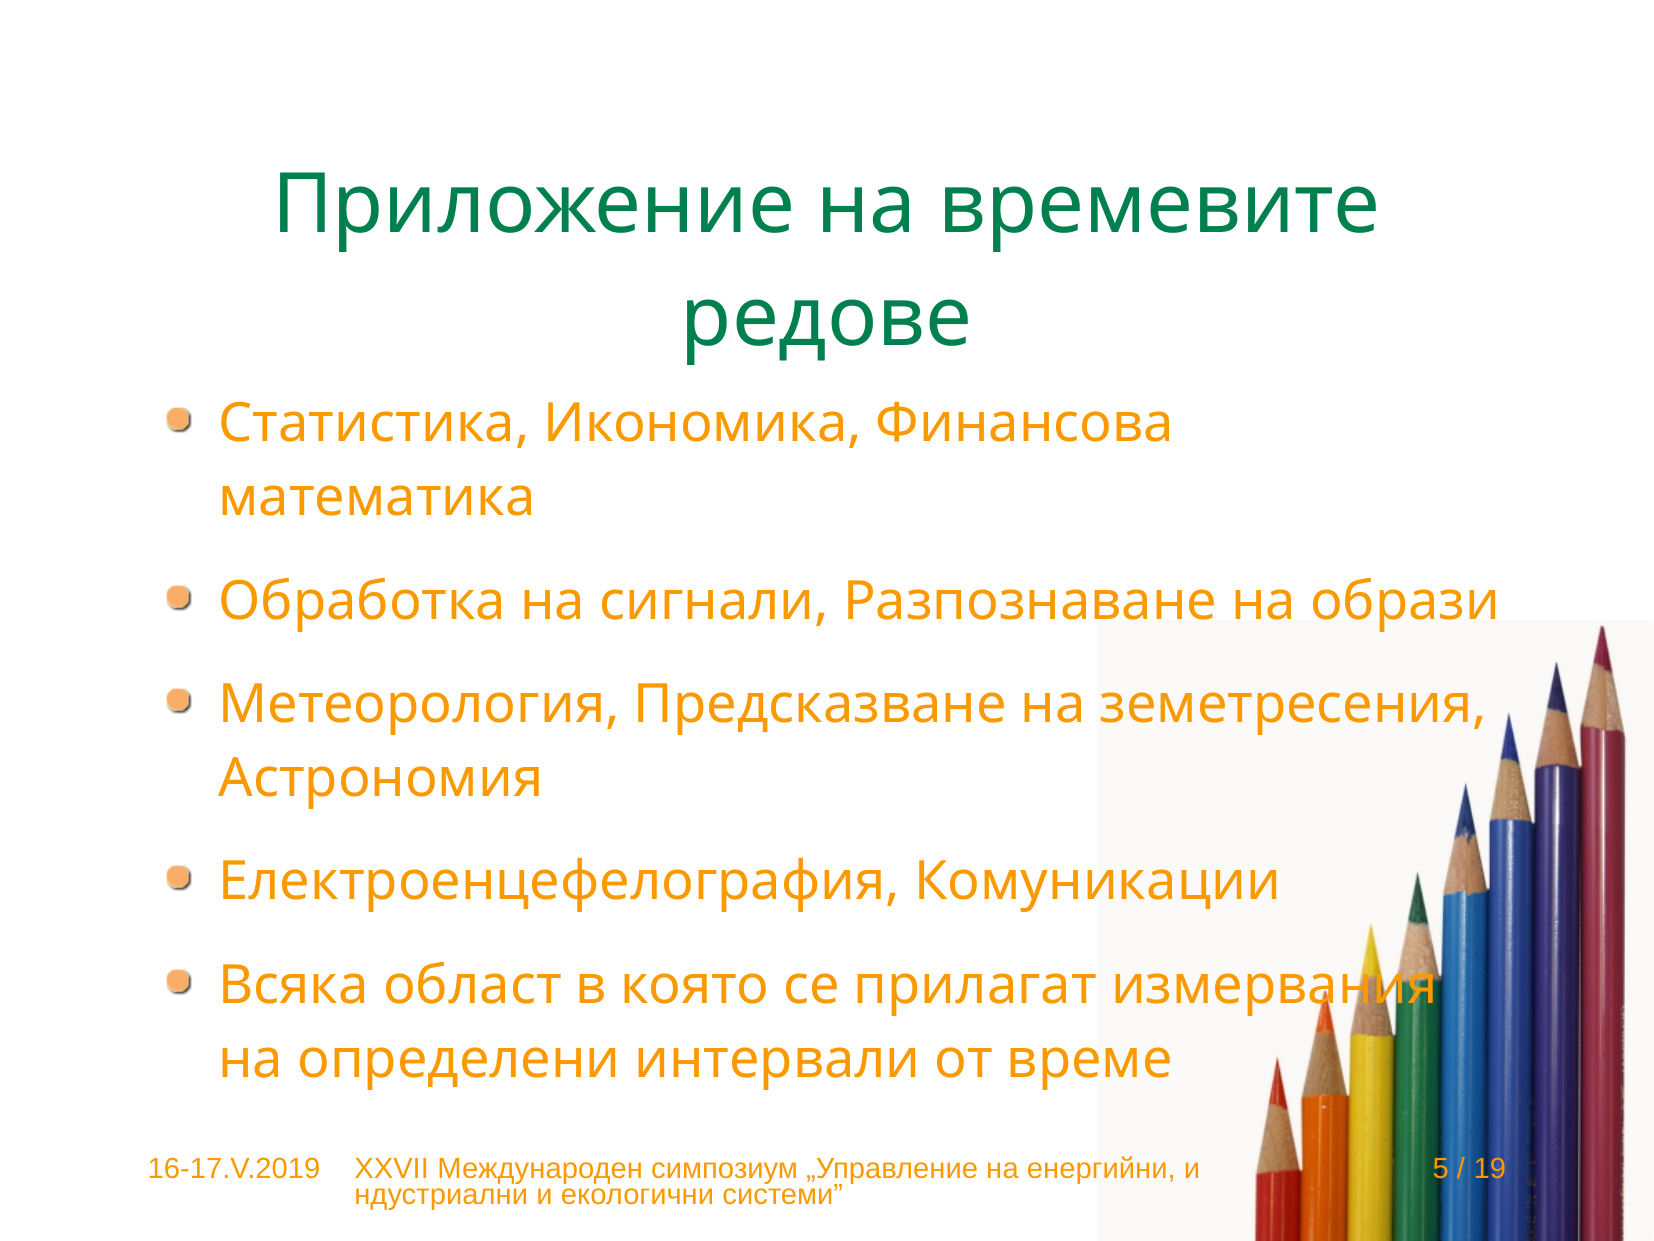

# Приложение на времевите редове
Статистика, Икономика, Финансова математика
Обработка на сигнали, Разпознаване на образи
Метеорология, Предсказване на земетресения, Астрономия
Електроенцефелография, Комуникации
Всяка област в която се прилагат измервания на определени интервали от време
16-17.V.2019
XXVII Международен симпозиум „Управление на енергийни, индустриални и екологични системи”
5